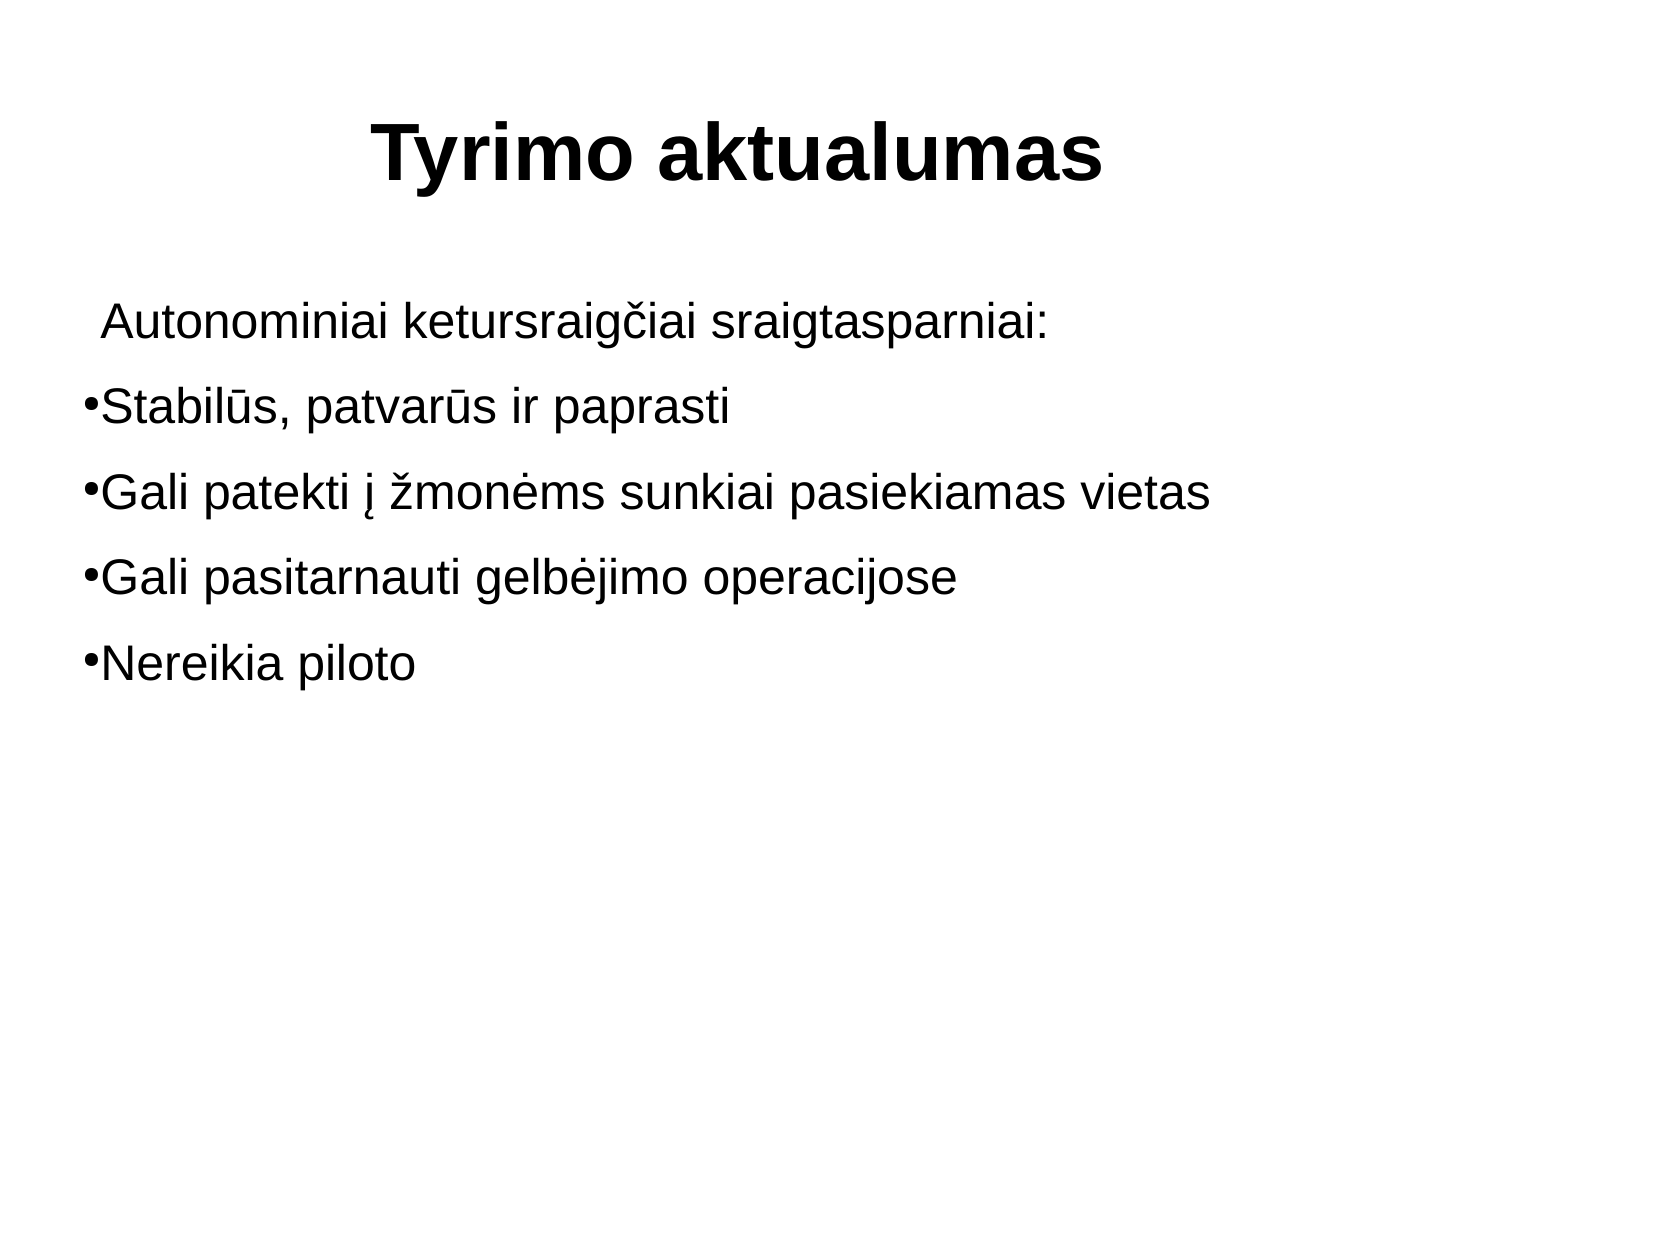

# Tyrimo aktualumas
Autonominiai ketursraigčiai sraigtasparniai:
Stabilūs, patvarūs ir paprasti
Gali patekti į žmonėms sunkiai pasiekiamas vietas
Gali pasitarnauti gelbėjimo operacijose
Nereikia piloto